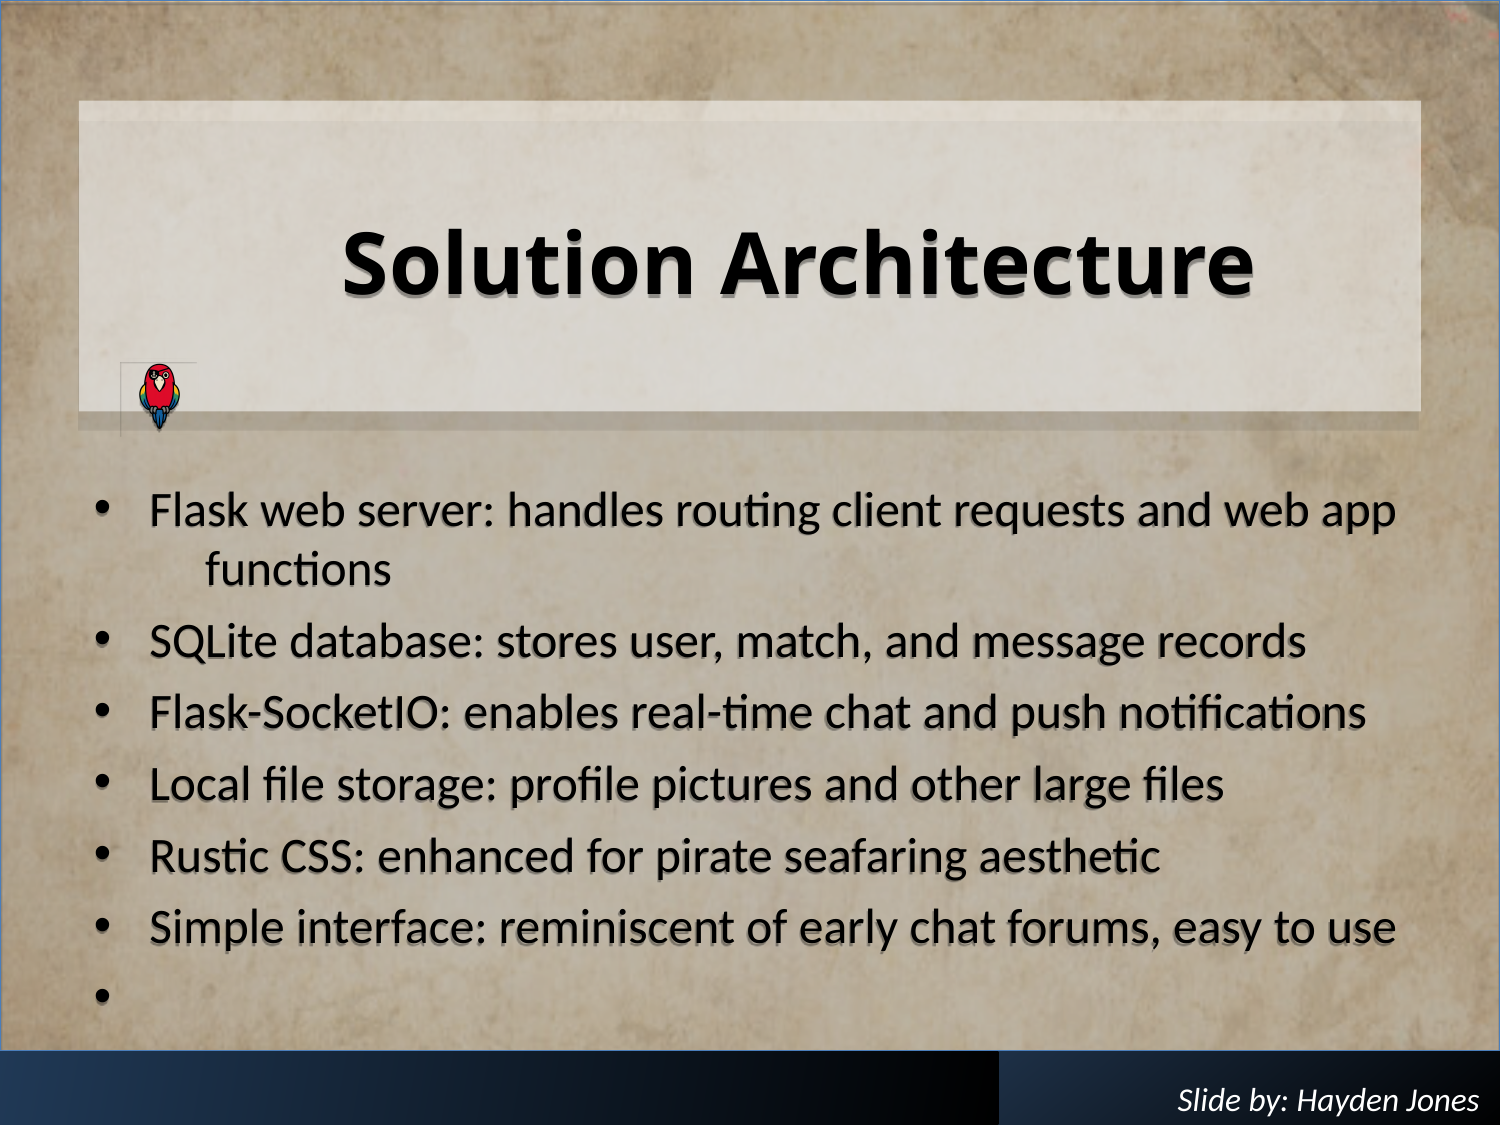

Solution Architecture
# Flask web server: handles routing client requests and web app functions
SQLite database: stores user, match, and message records
Flask-SocketIO: enables real-time chat and push notifications
Local file storage: profile pictures and other large files
Rustic CSS: enhanced for pirate seafaring aesthetic
Simple interface: reminiscent of early chat forums, easy to use
Slide by: Hayden Jones